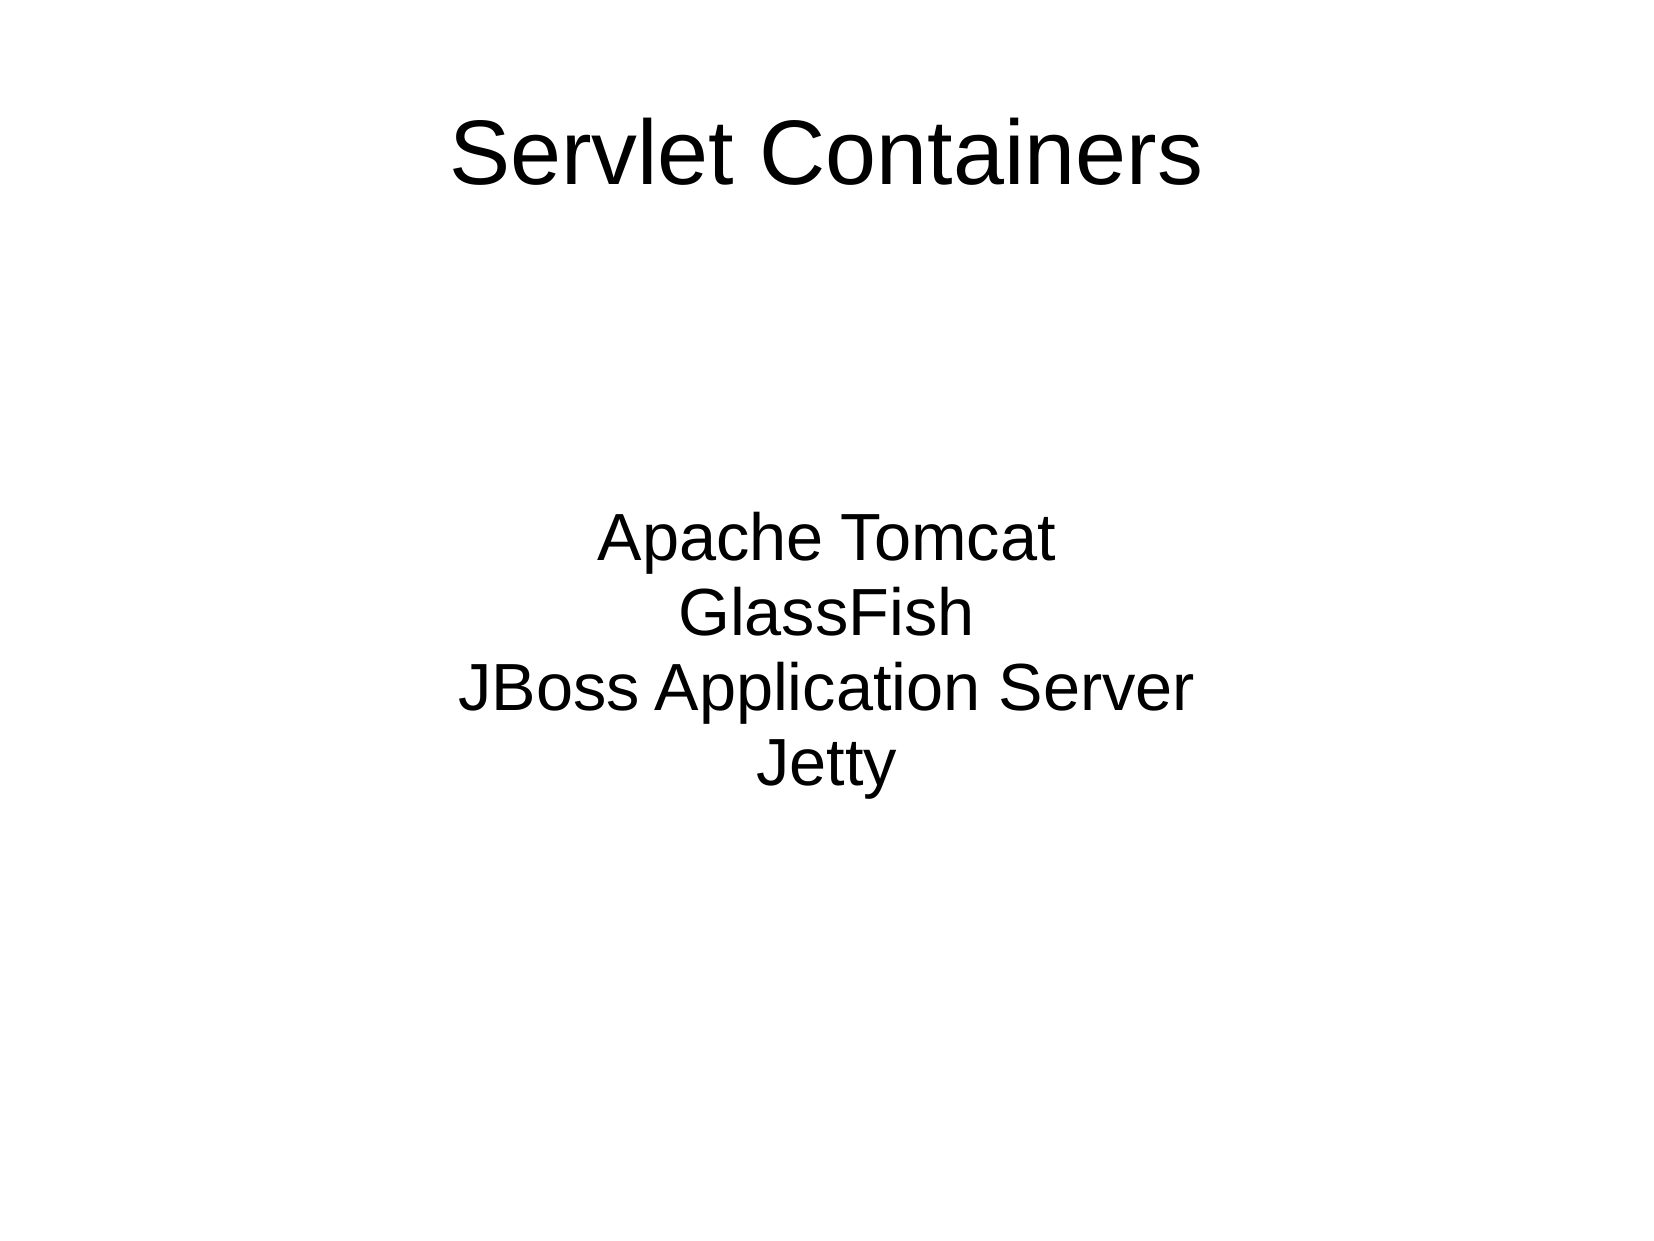

# Servlet Containers
Apache Tomcat
GlassFish
JBoss Application Server
Jetty